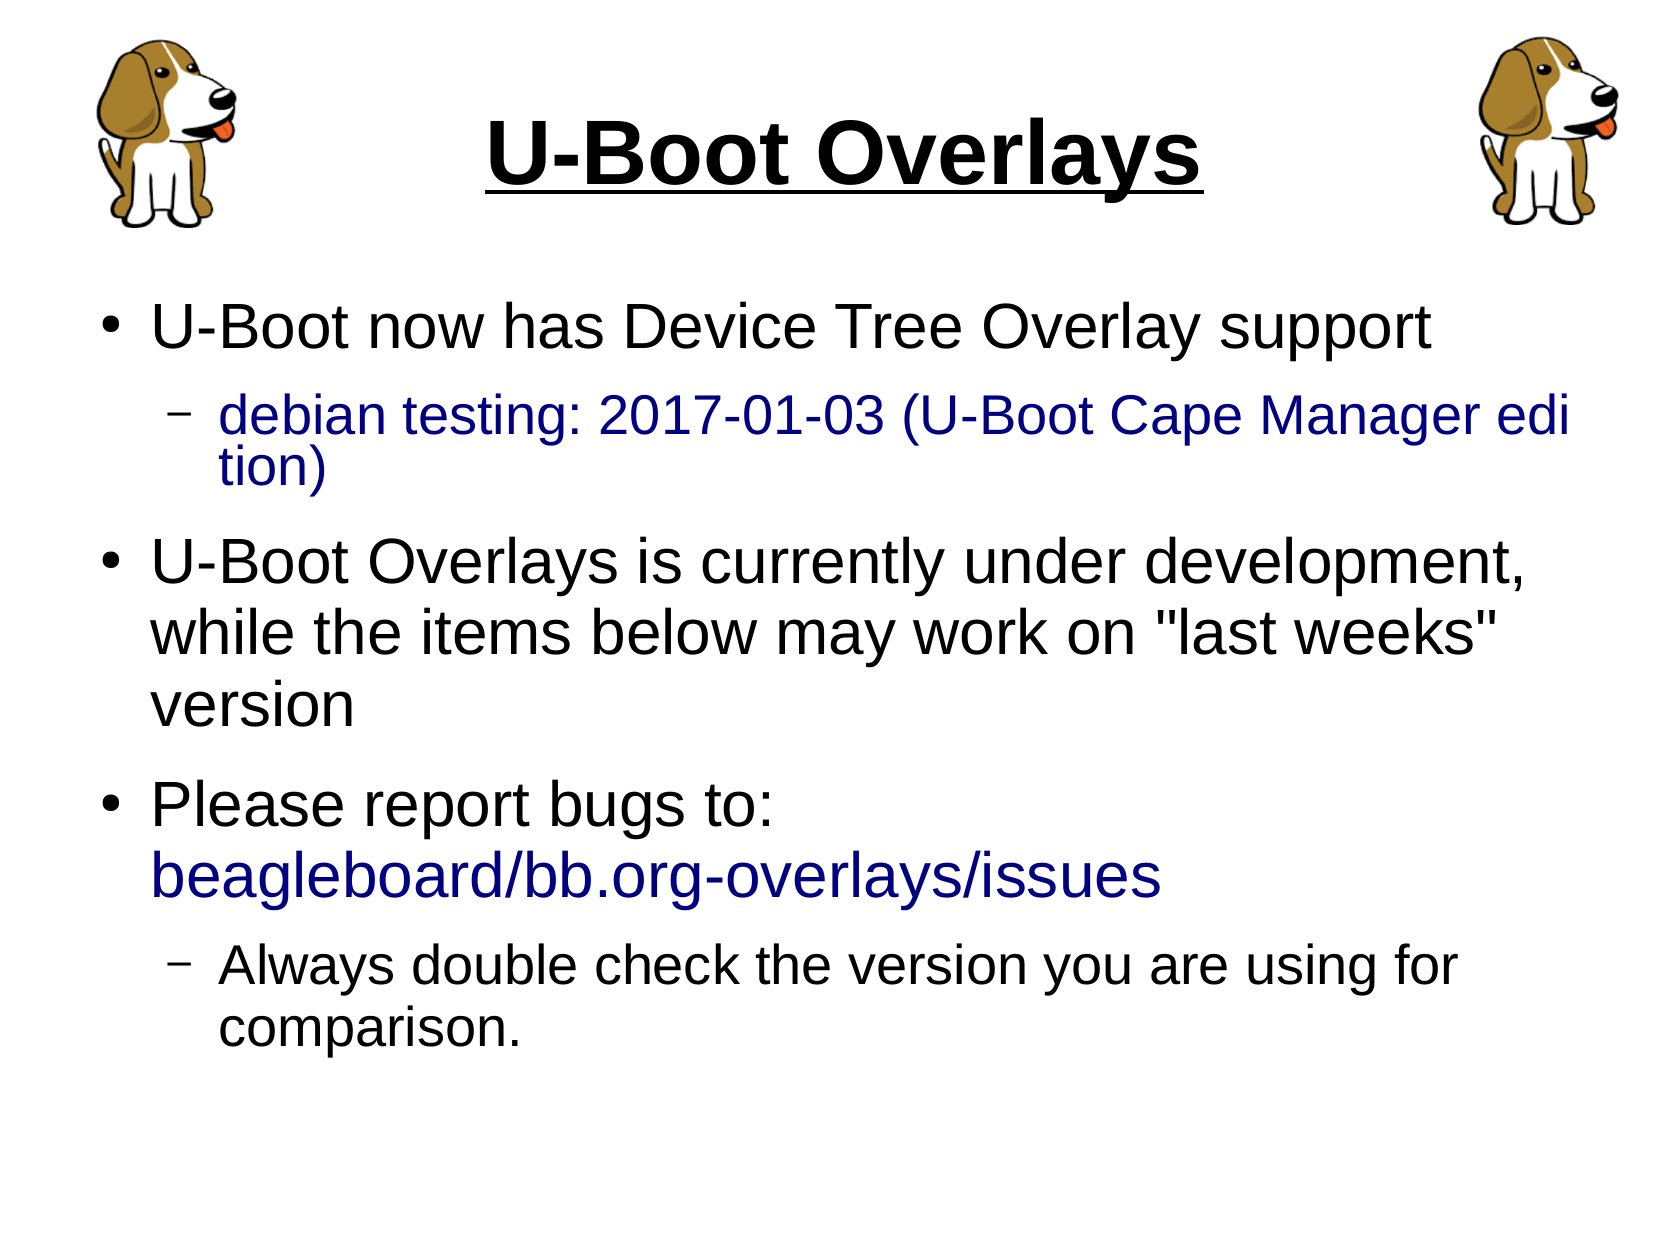

# U-Boot Overlays
U-Boot now has Device Tree Overlay support
debian testing: 2017-01-03 (U-Boot Cape Manager edition)
U-Boot Overlays is currently under development, while the items below may work on "last weeks" version
Please report bugs to: beagleboard/bb.org-overlays/issues
Always double check the version you are using for comparison.